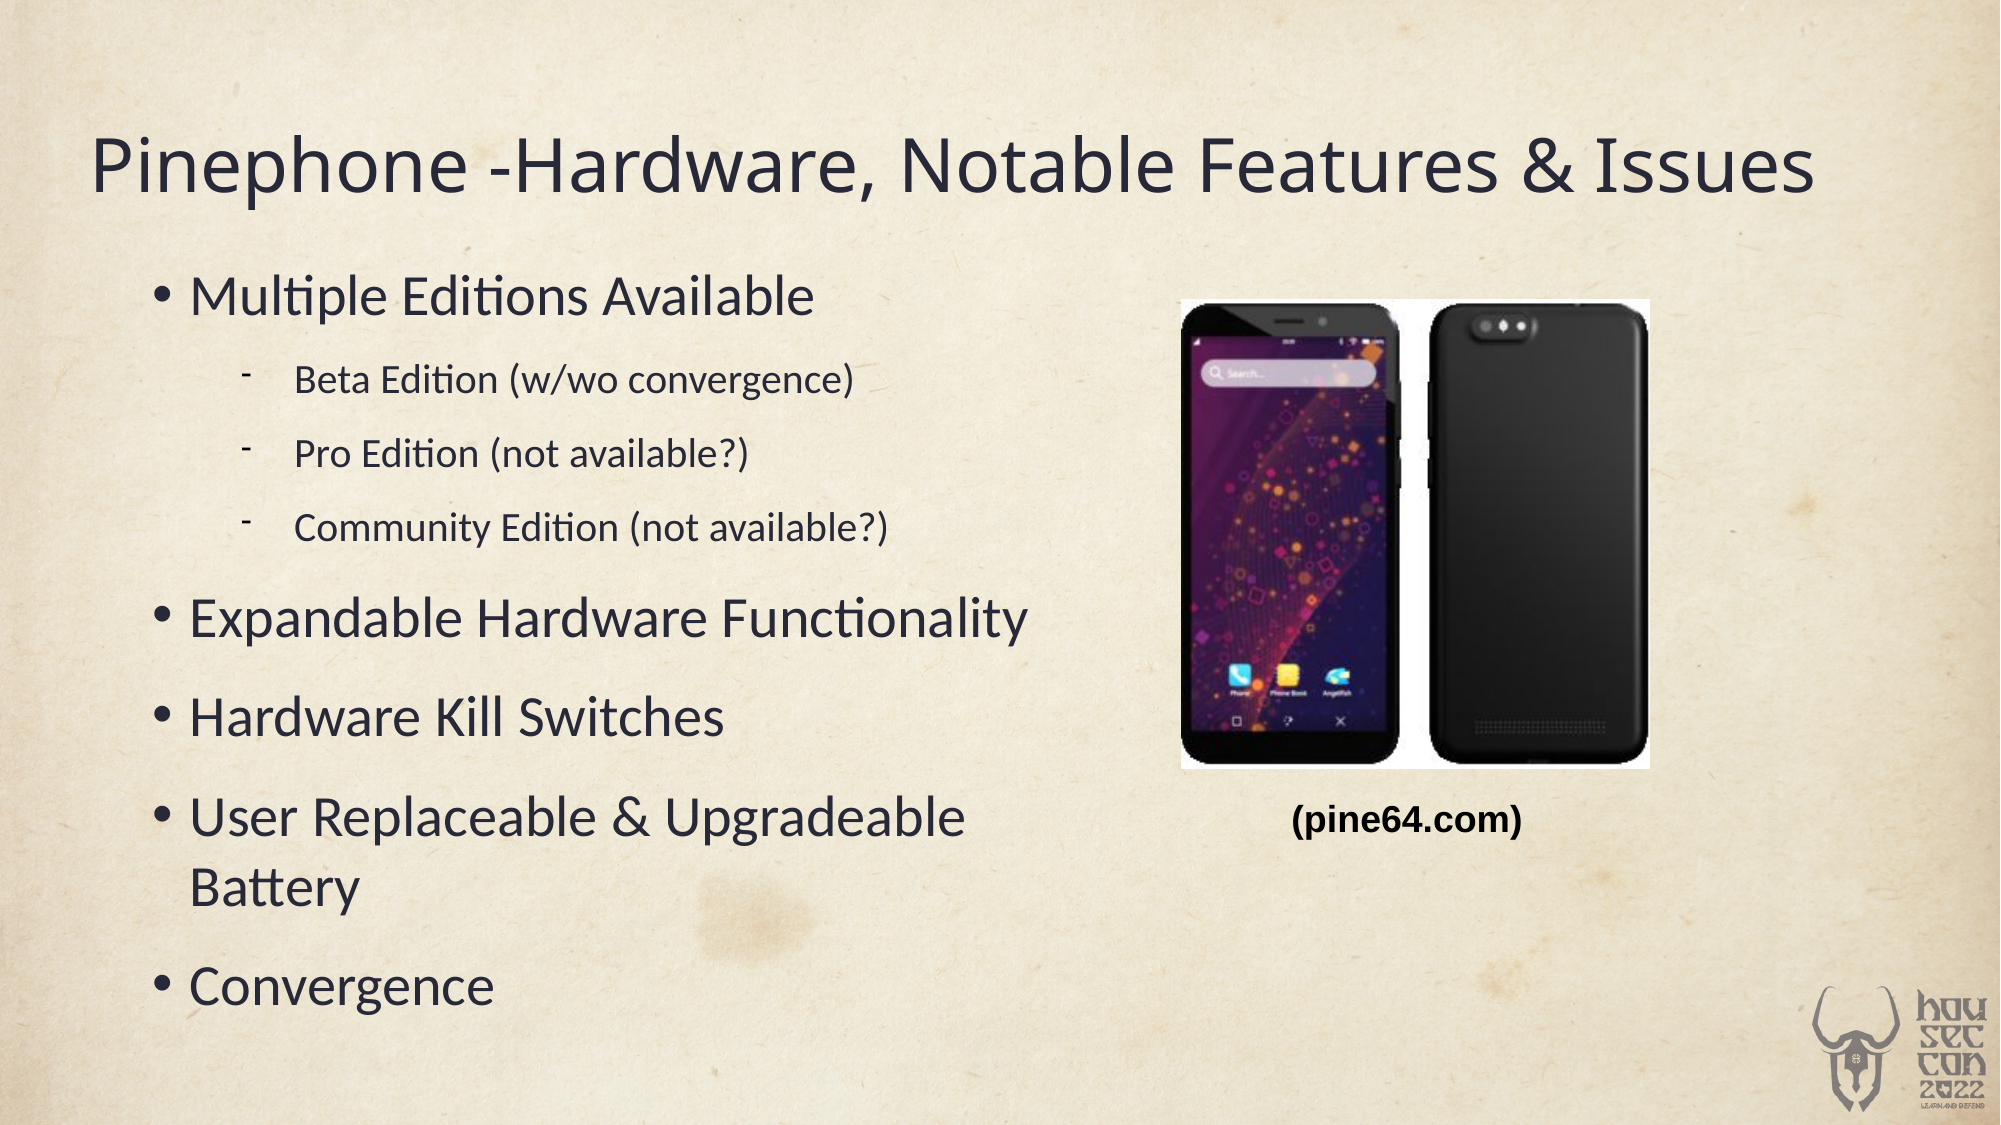

Pinephone -Hardware, Notable Features & Issues
Multiple Editions Available
Beta Edition (w/wo convergence)
Pro Edition (not available?)
Community Edition (not available?)
Expandable Hardware Functionality
Hardware Kill Switches
User Replaceable & Upgradeable Battery
Convergence
(pine64.com)